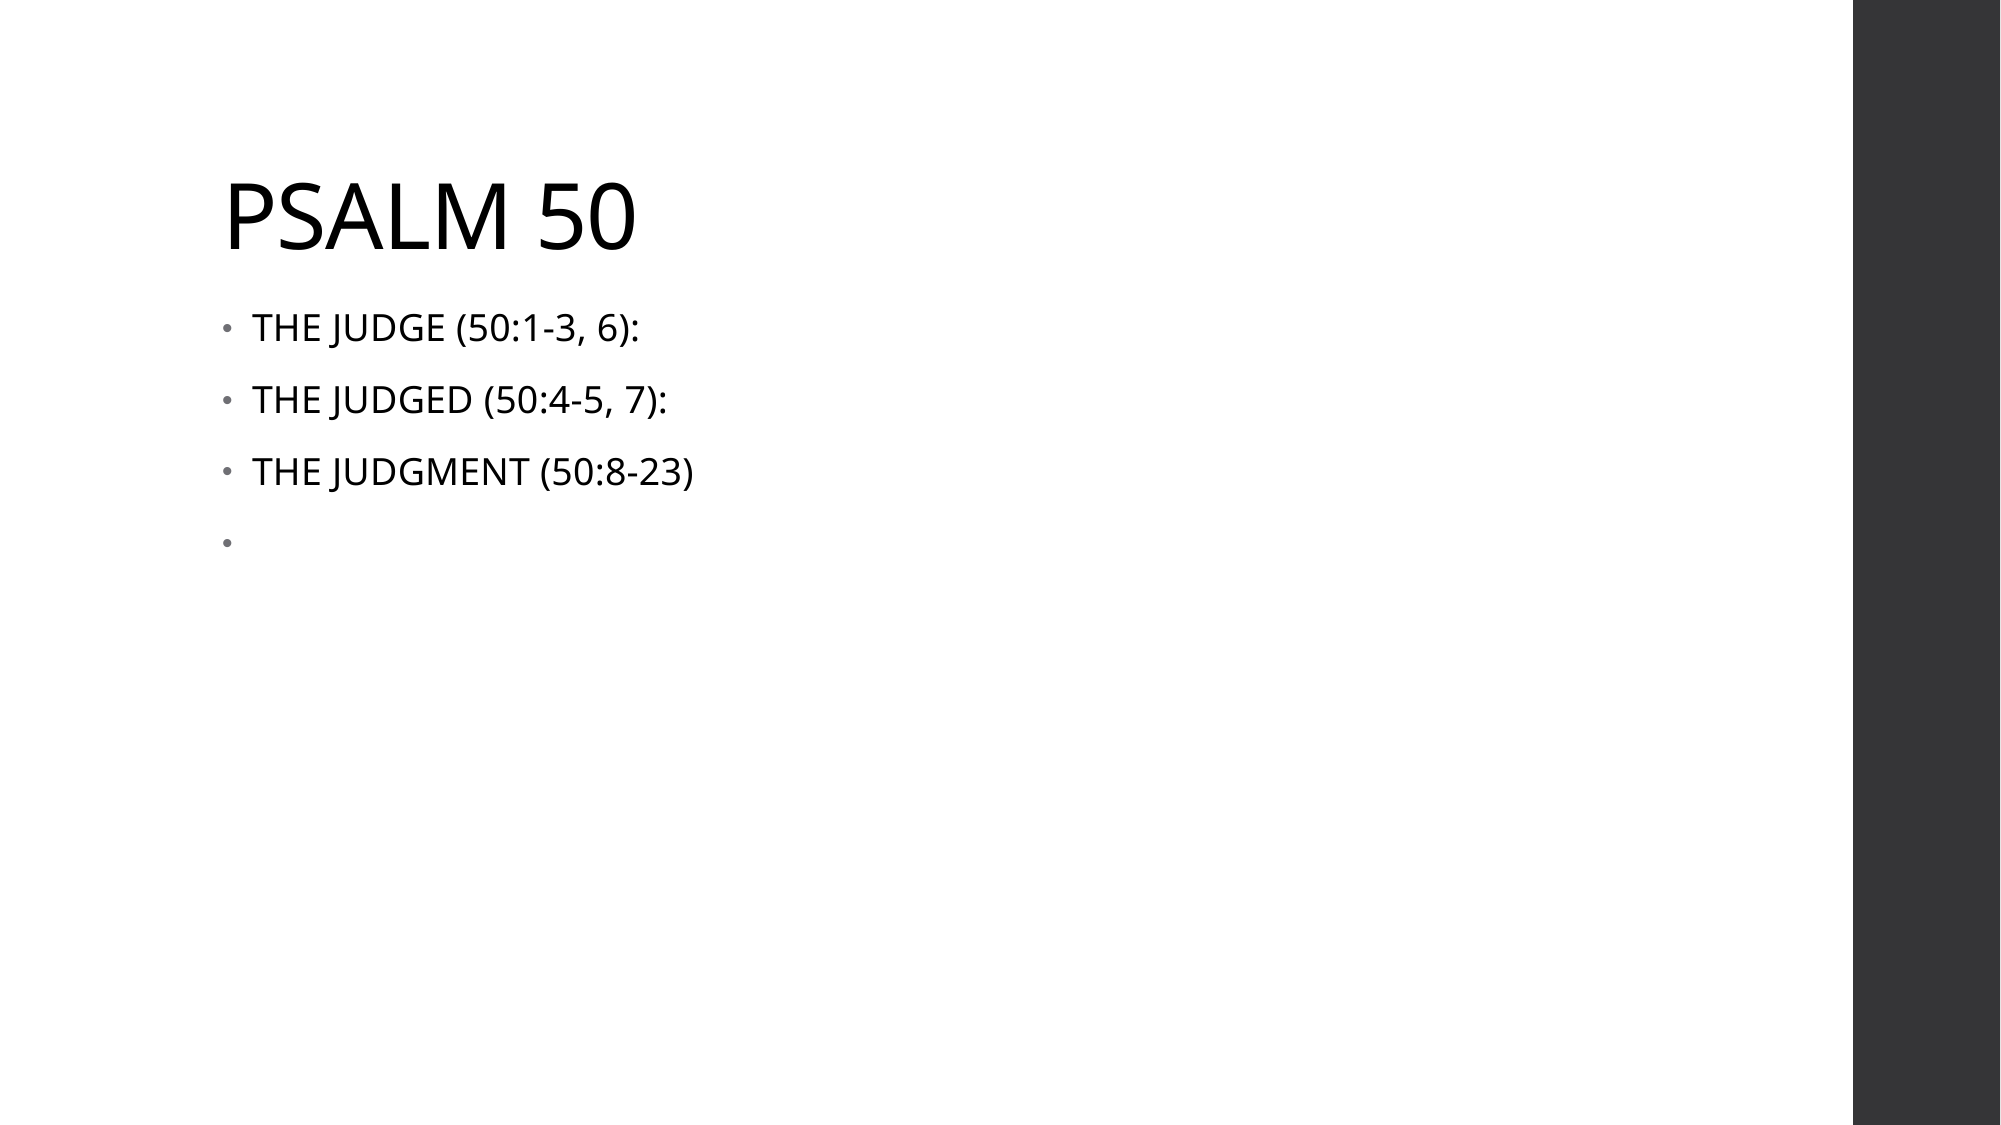

# PSALM 50
THE JUDGE (50:1-3, 6):
THE JUDGED (50:4-5, 7):
THE JUDGMENT (50:8-23)